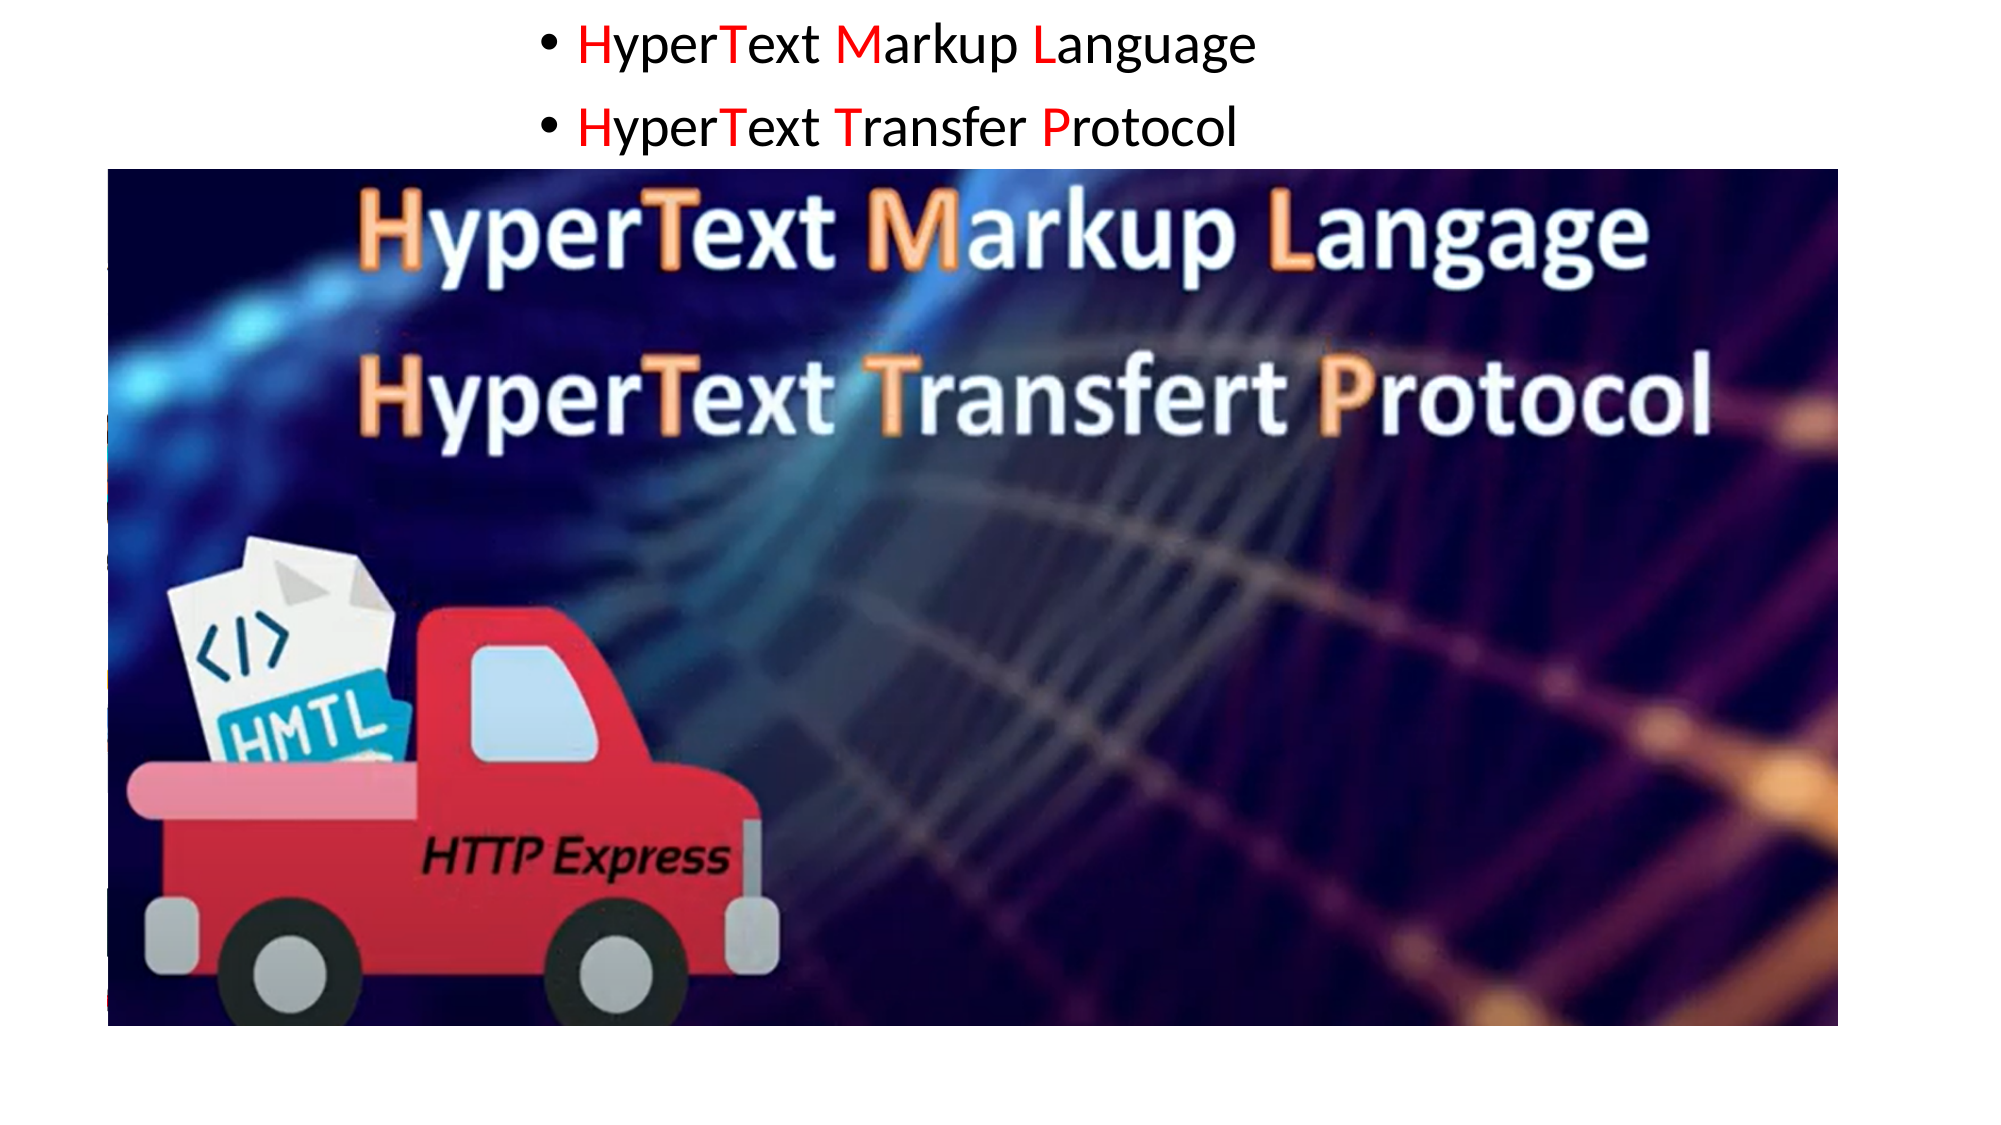

# HyperText Markup Language
HyperText Transfer Protocol